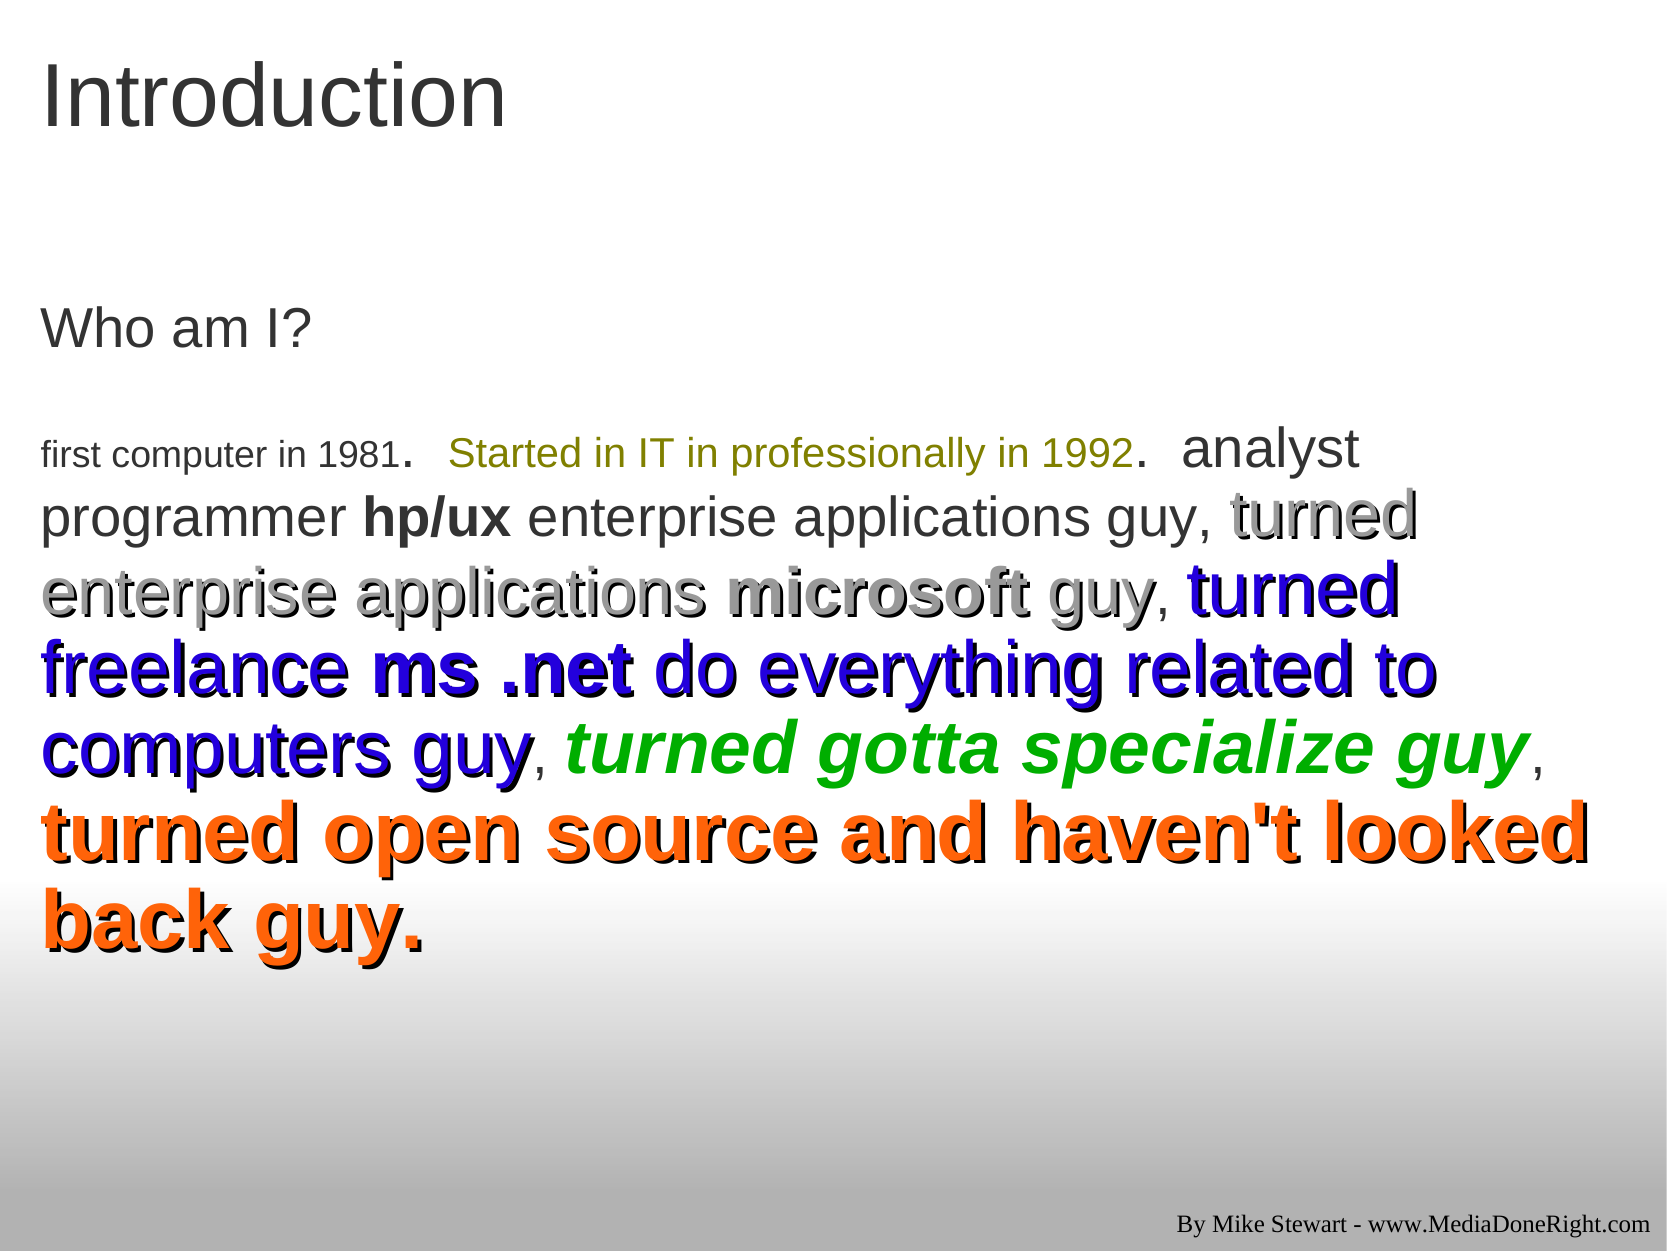

# Introduction
Who am I?
first computer in 1981. Started in IT in professionally in 1992. analyst programmer hp/ux enterprise applications guy, turned enterprise applications microsoft guy, turned freelance ms .net do everything related to computers guy, turned gotta specialize guy, turned open source and haven't looked back guy.
By Mike Stewart - www.MediaDoneRight.com